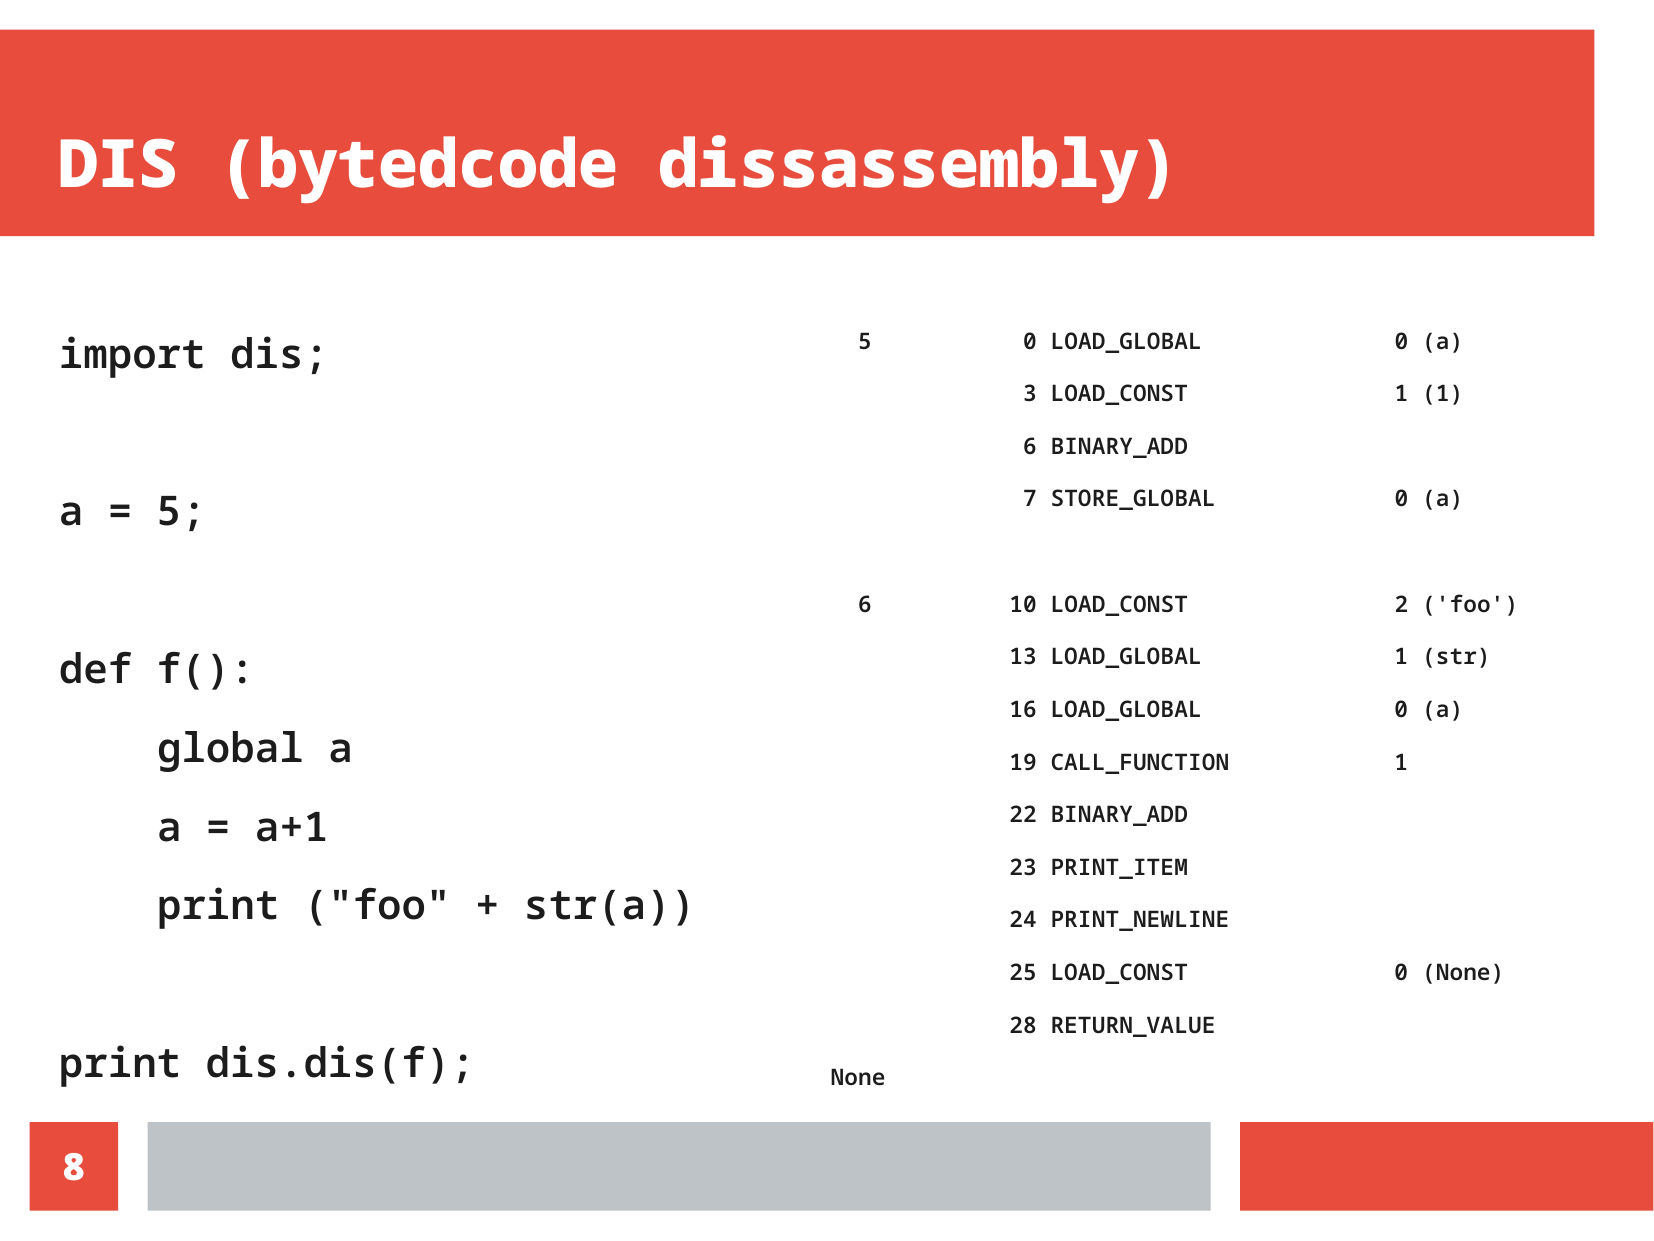

# DIS (bytedcode dissassembly)
import dis;
a = 5;
def f():
 global a
 a = a+1
 print ("foo" + str(a))
print dis.dis(f);
 5 0 LOAD_GLOBAL 0 (a)
 3 LOAD_CONST 1 (1)
 6 BINARY_ADD
 7 STORE_GLOBAL 0 (a)
 6 10 LOAD_CONST 2 ('foo')
 13 LOAD_GLOBAL 1 (str)
 16 LOAD_GLOBAL 0 (a)
 19 CALL_FUNCTION 1
 22 BINARY_ADD
 23 PRINT_ITEM
 24 PRINT_NEWLINE
 25 LOAD_CONST 0 (None)
 28 RETURN_VALUE
None
8